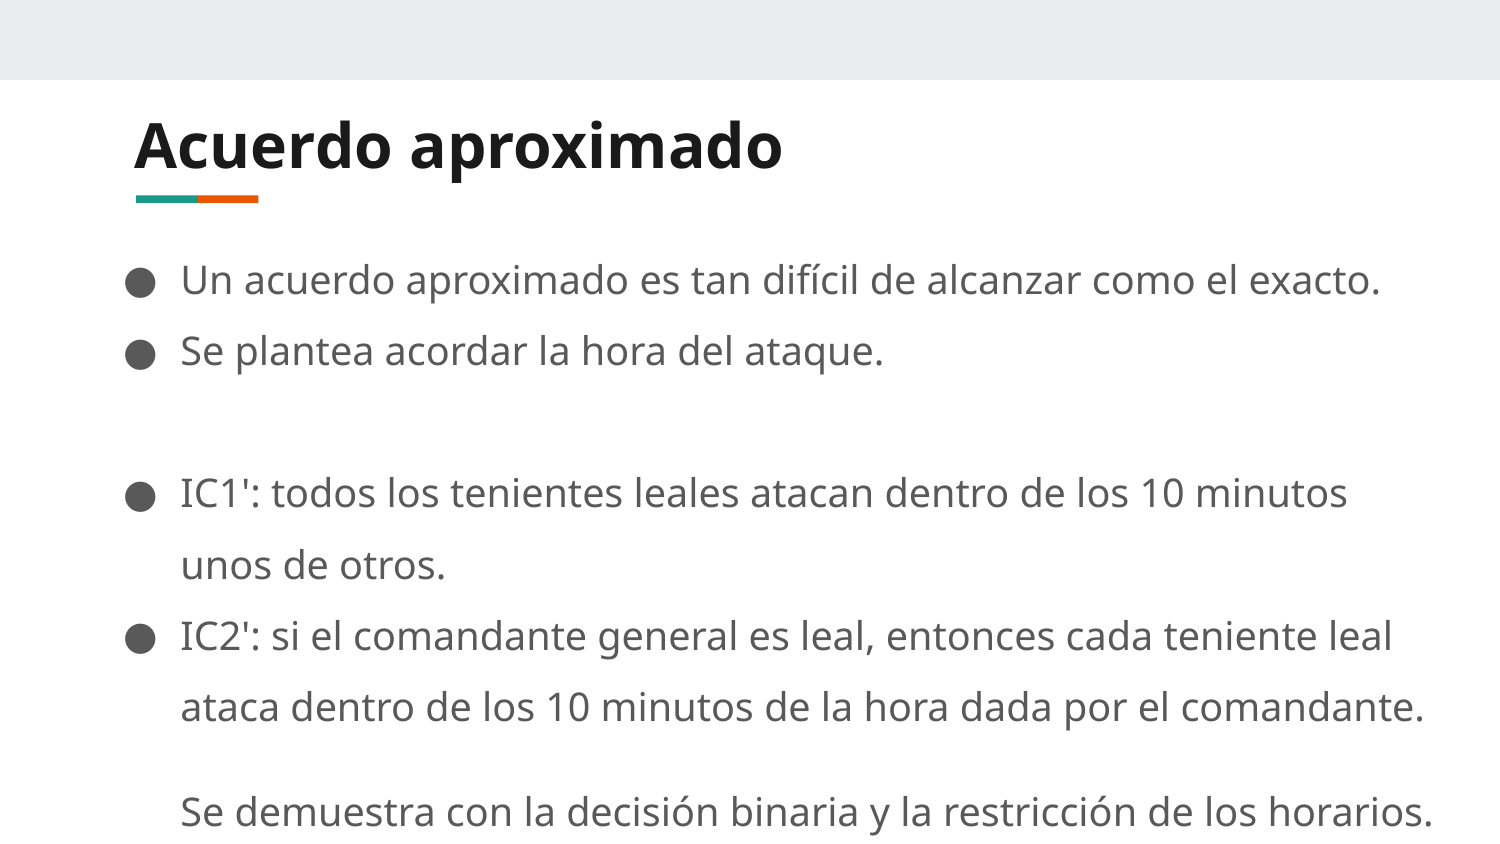

# Acuerdo aproximado
Un acuerdo aproximado es tan difícil de alcanzar como el exacto.
Se plantea acordar la hora del ataque.
IC1': todos los tenientes leales atacan dentro de los 10 minutos unos de otros.
IC2': si el comandante general es leal, entonces cada teniente leal ataca dentro de los 10 minutos de la hora dada por el comandante.
Se demuestra con la decisión binaria y la restricción de los horarios.